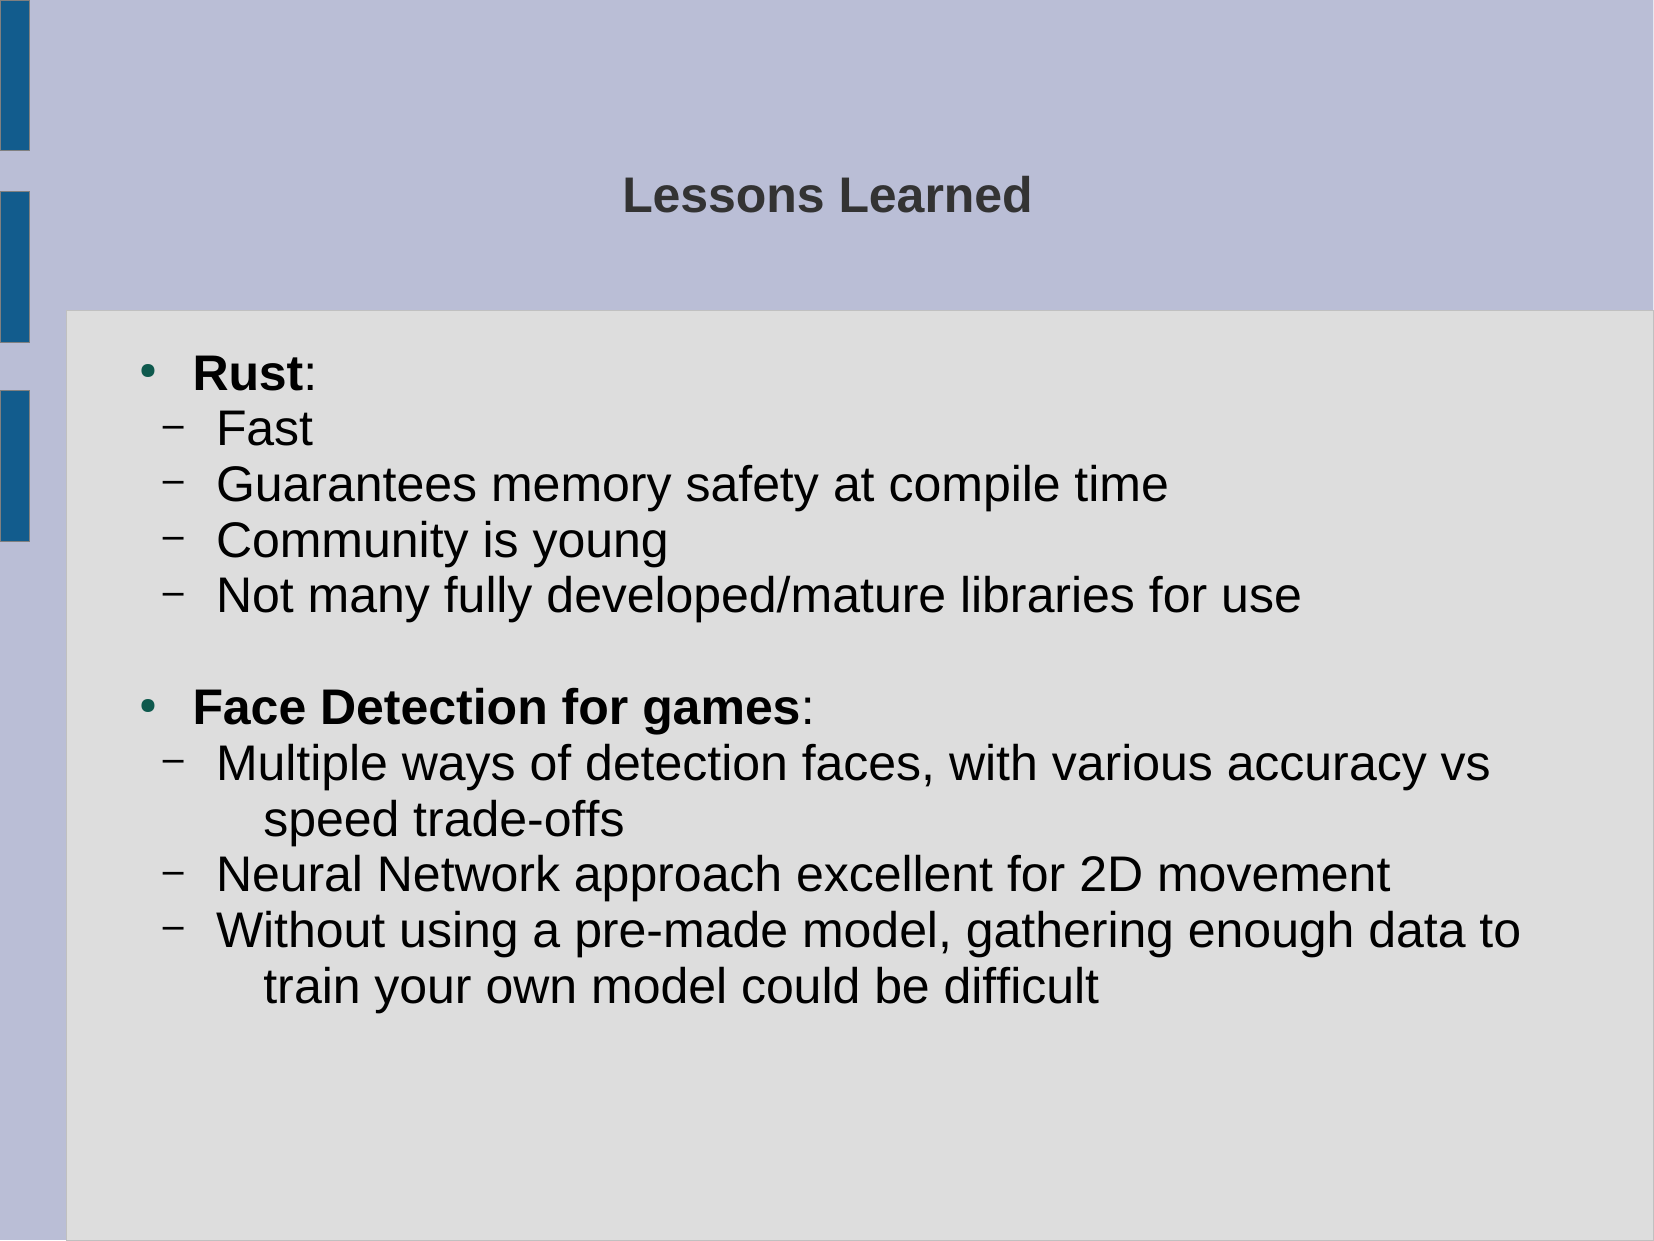

# Lessons Learned
Rust:
Fast
Guarantees memory safety at compile time
Community is young
Not many fully developed/mature libraries for use
Face Detection for games:
Multiple ways of detection faces, with various accuracy vs speed trade-offs
Neural Network approach excellent for 2D movement
Without using a pre-made model, gathering enough data to train your own model could be difficult